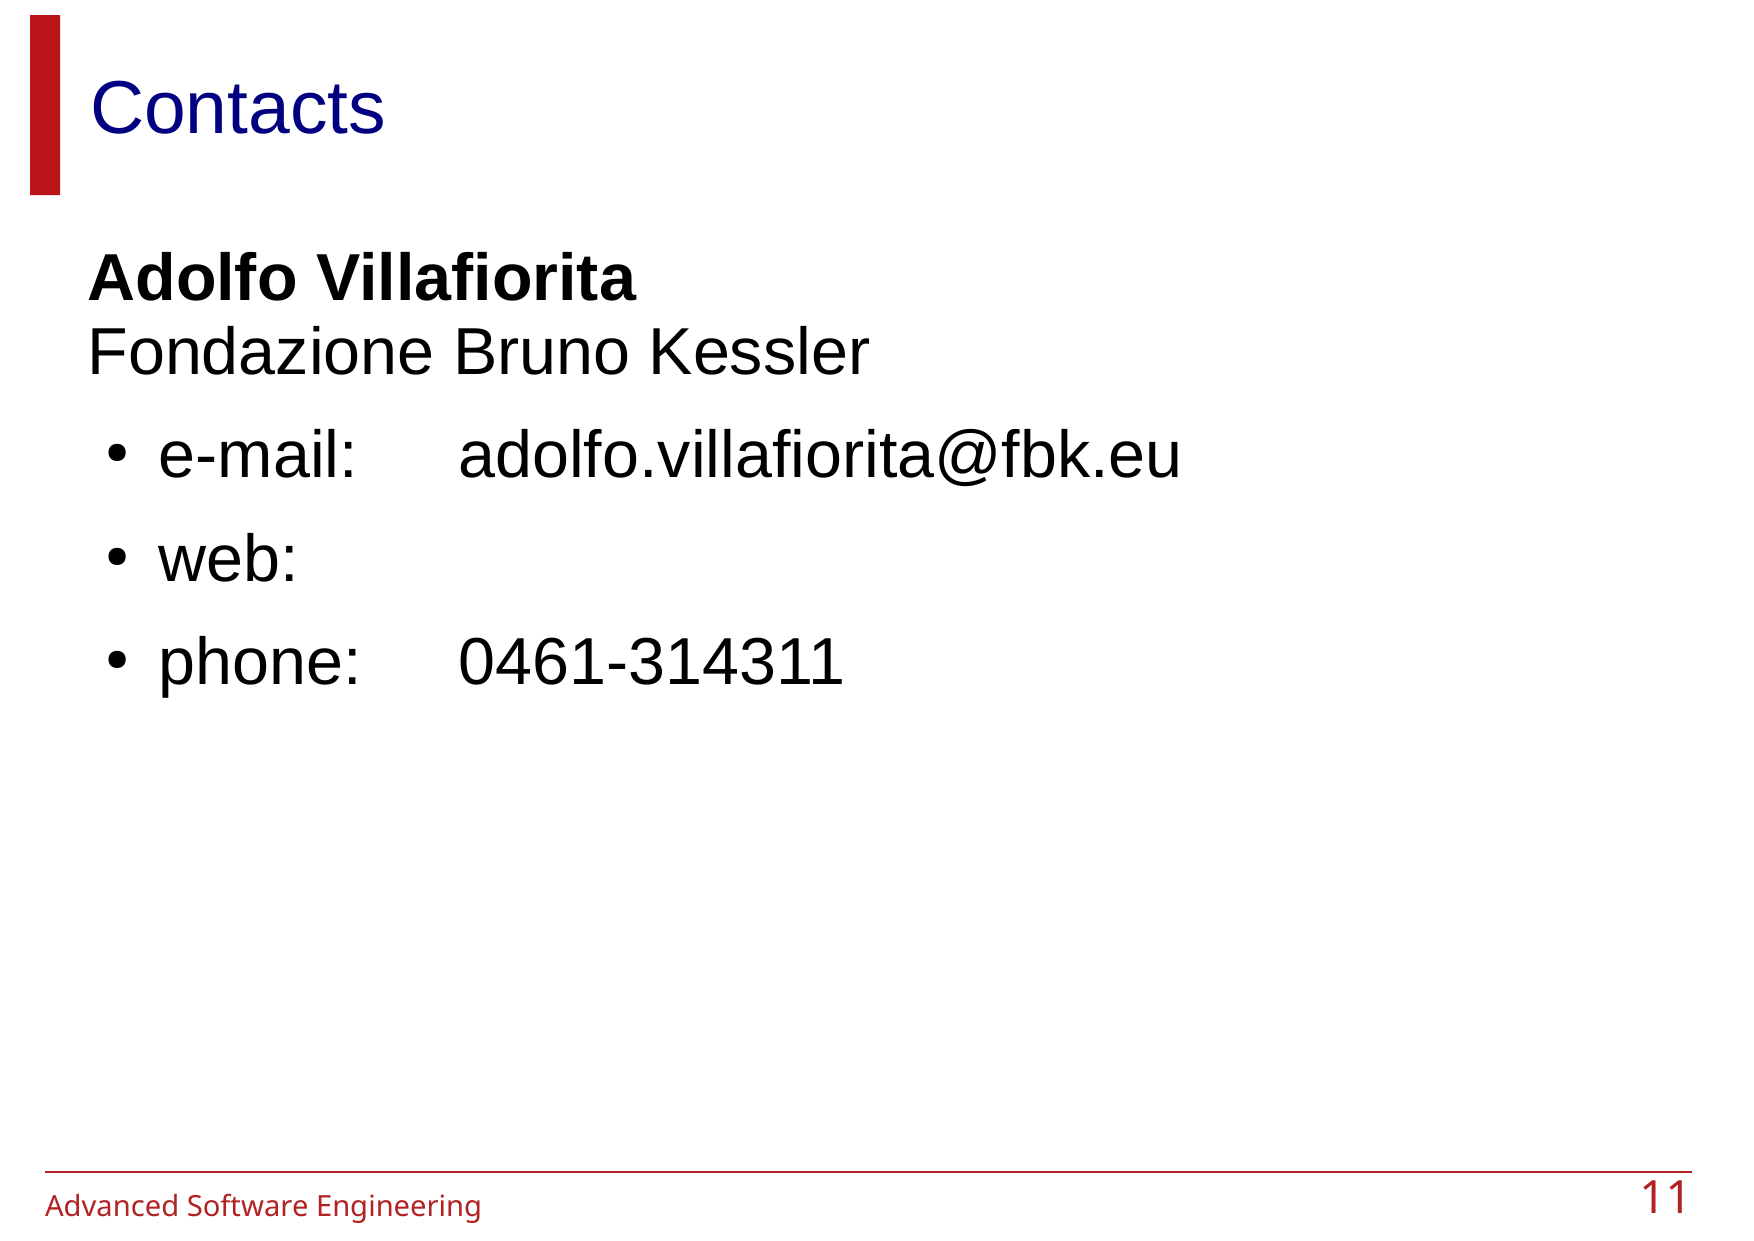

# Contacts
Adolfo Villafiorita
Fondazione Bruno Kessler
e-mail:		adolfo.villafiorita@fbk.eu
web:
phone:		0461-314311
11
Advanced Software Engineering